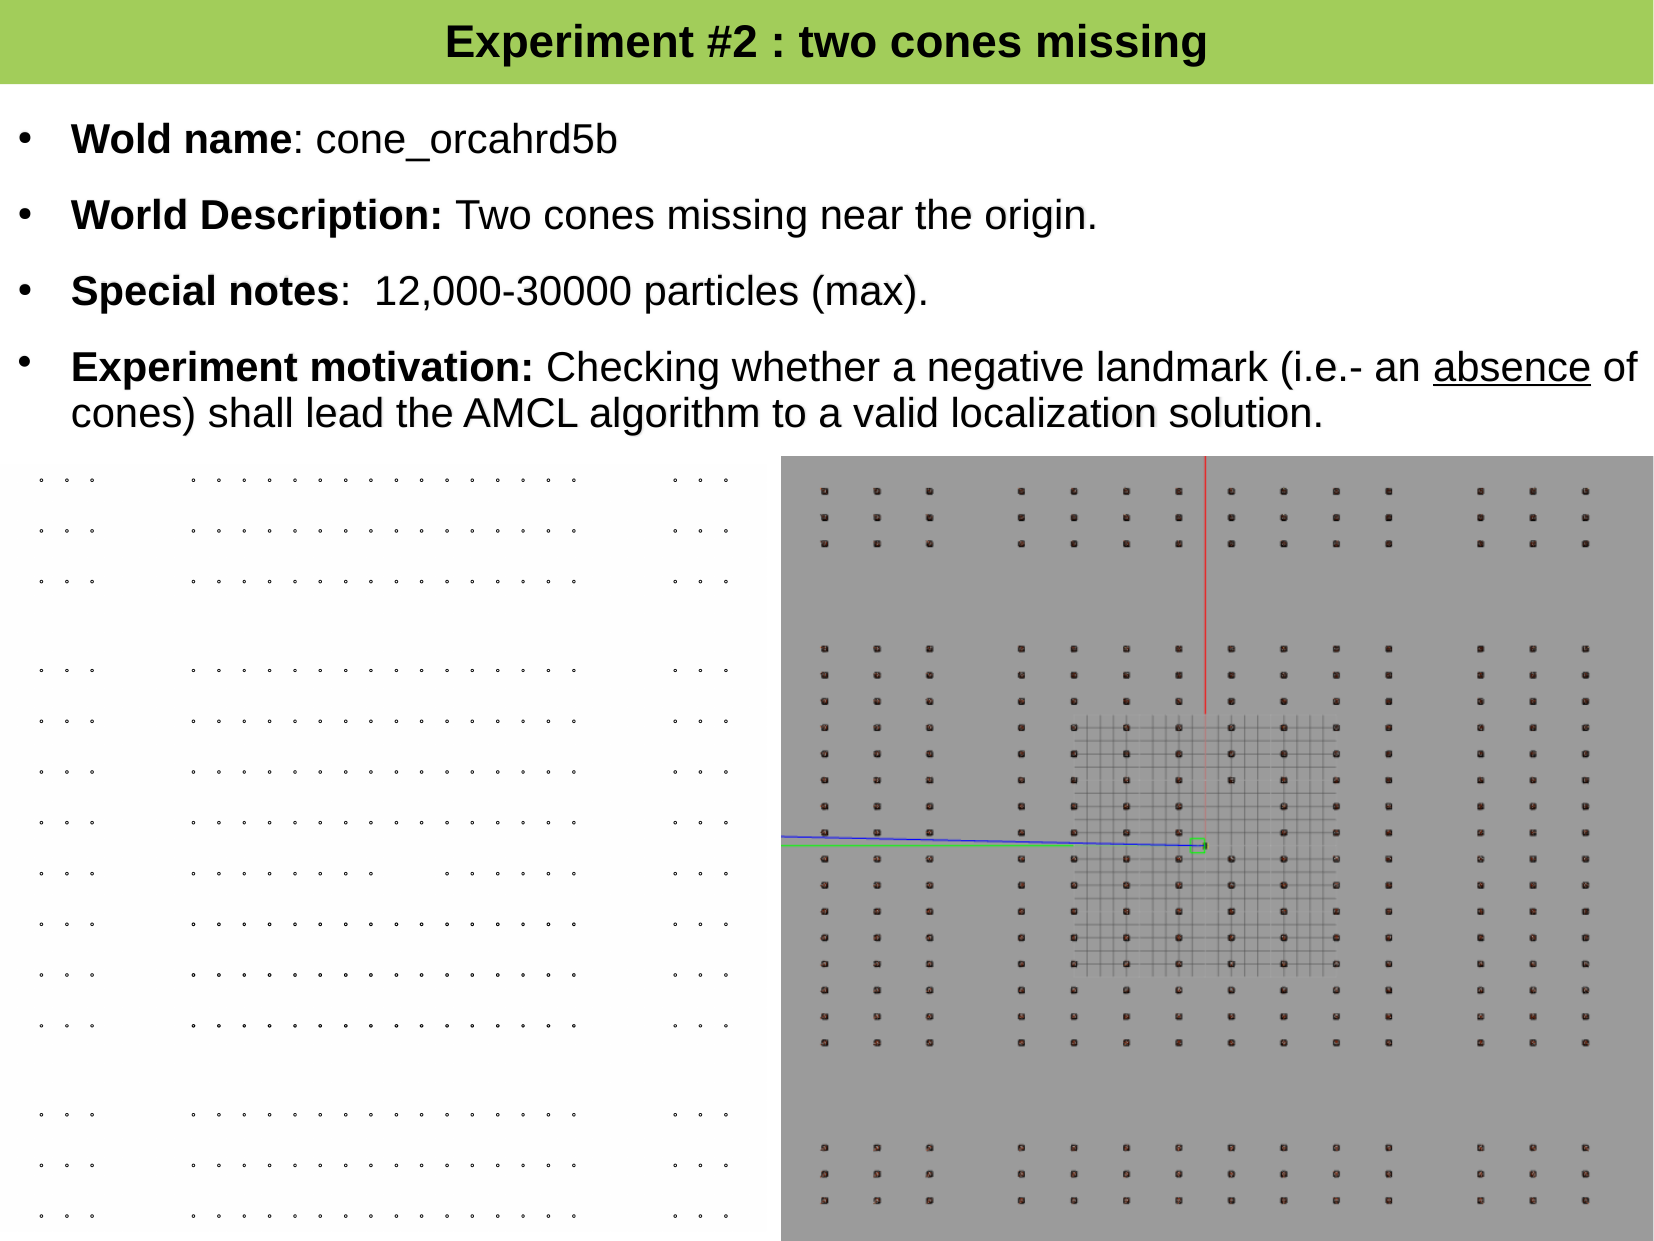

# Experiment #2 : two cones missing
Wold name: cone_orcahrd5b
World Description: Two cones missing near the origin.
Special notes: 12,000-30000 particles (max).
Experiment motivation: Checking whether a negative landmark (i.e.- an absence of cones) shall lead the AMCL algorithm to a valid localization solution.